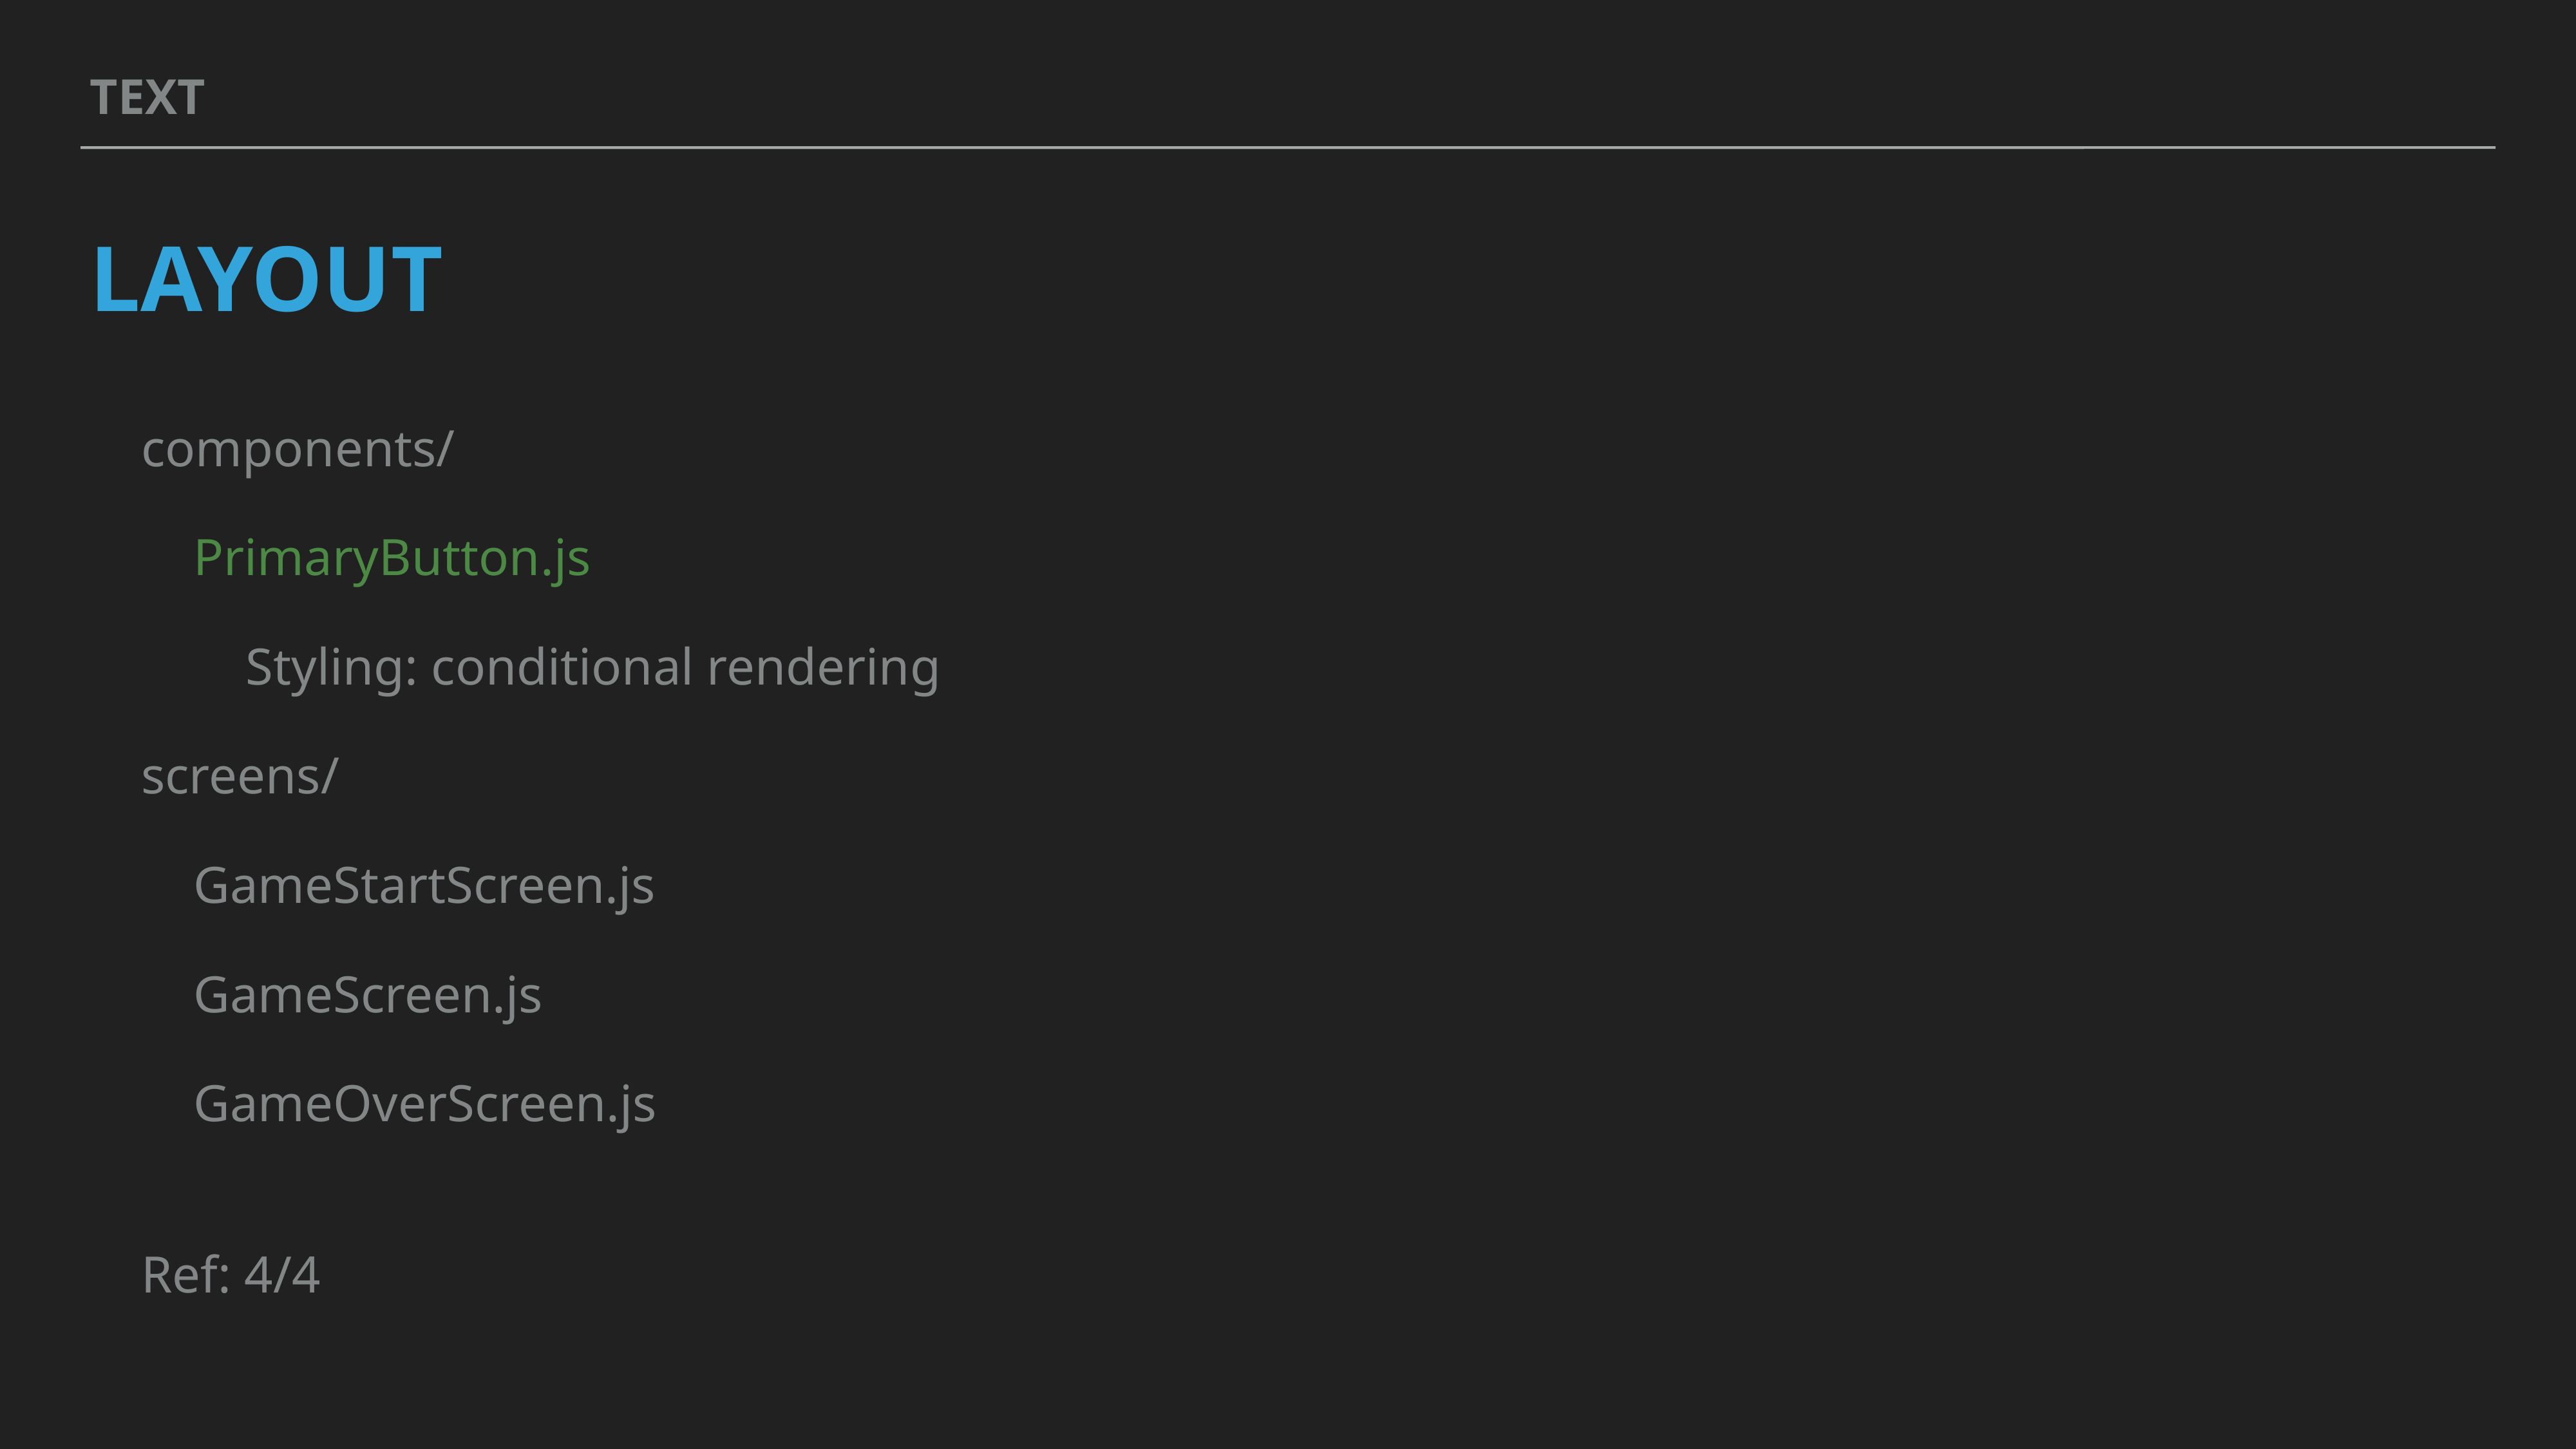

Layout
components/
PrimaryButton.js
Styling: conditional rendering
screens/
GameStartScreen.js
GameScreen.js
GameOverScreen.js
Ref: 4/4